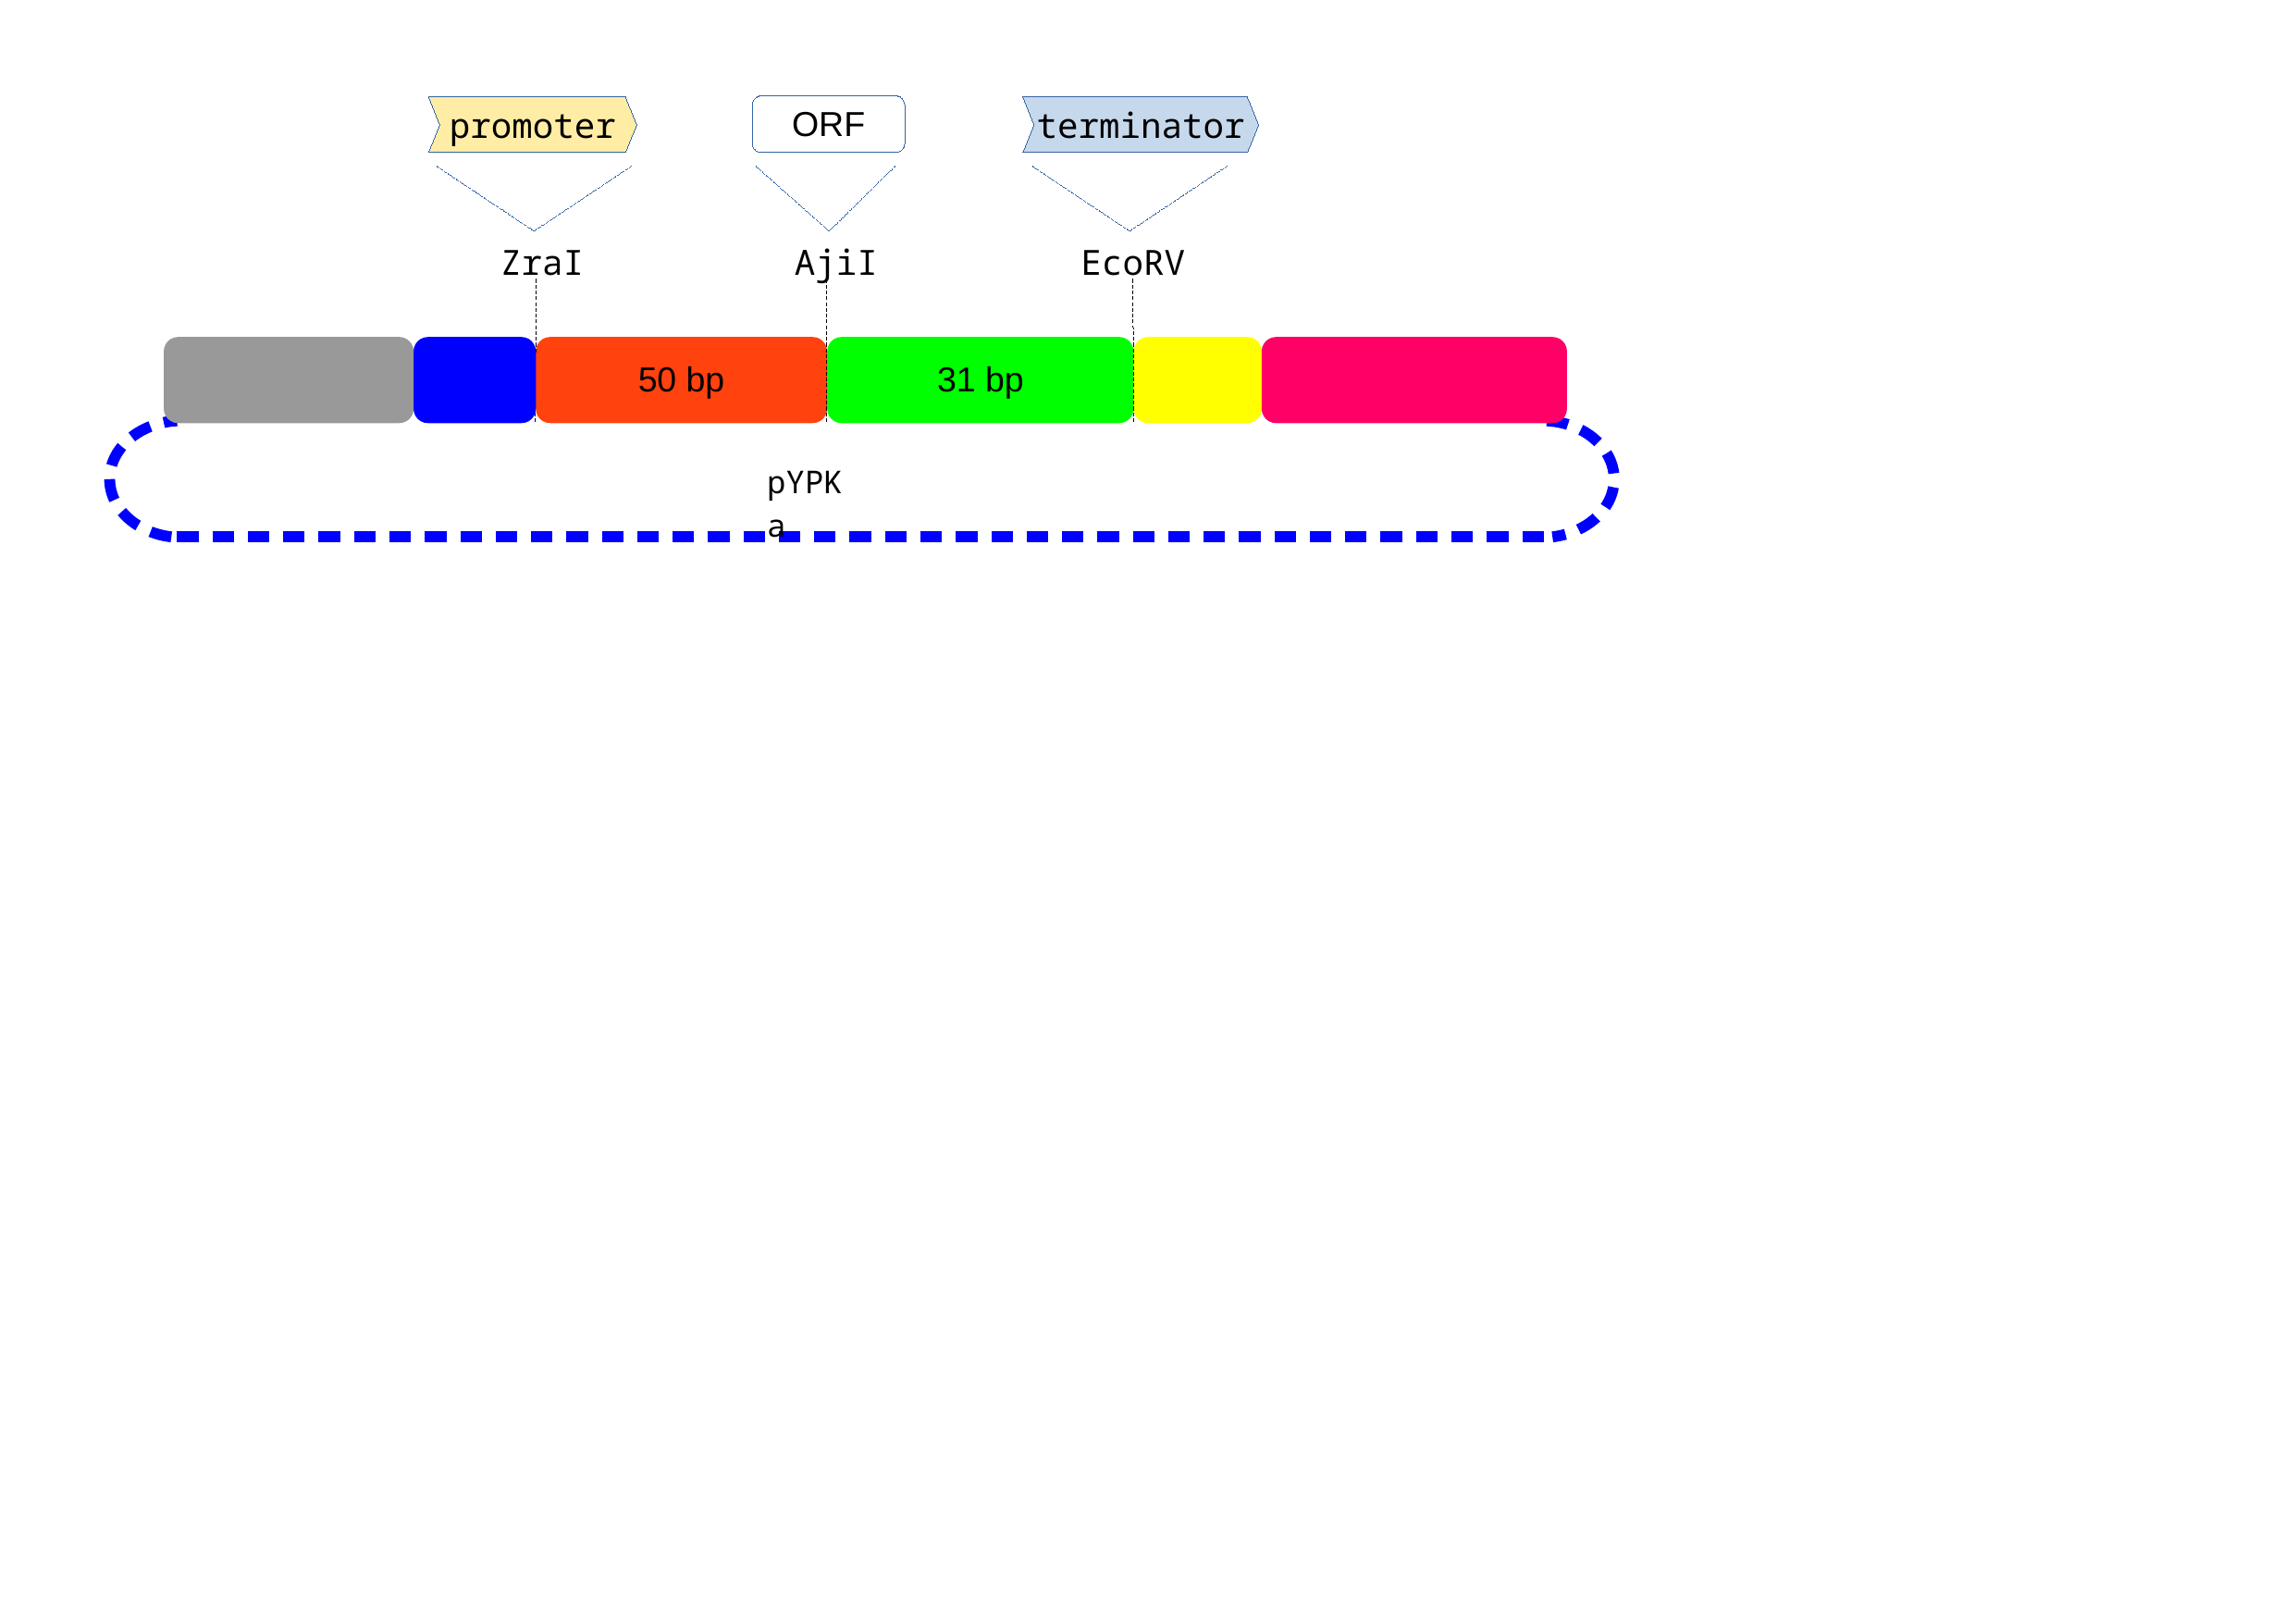

ORF
promoter
terminator
ZraI
AjiI
EcoRV
50 bp
31 bp
pYPKa